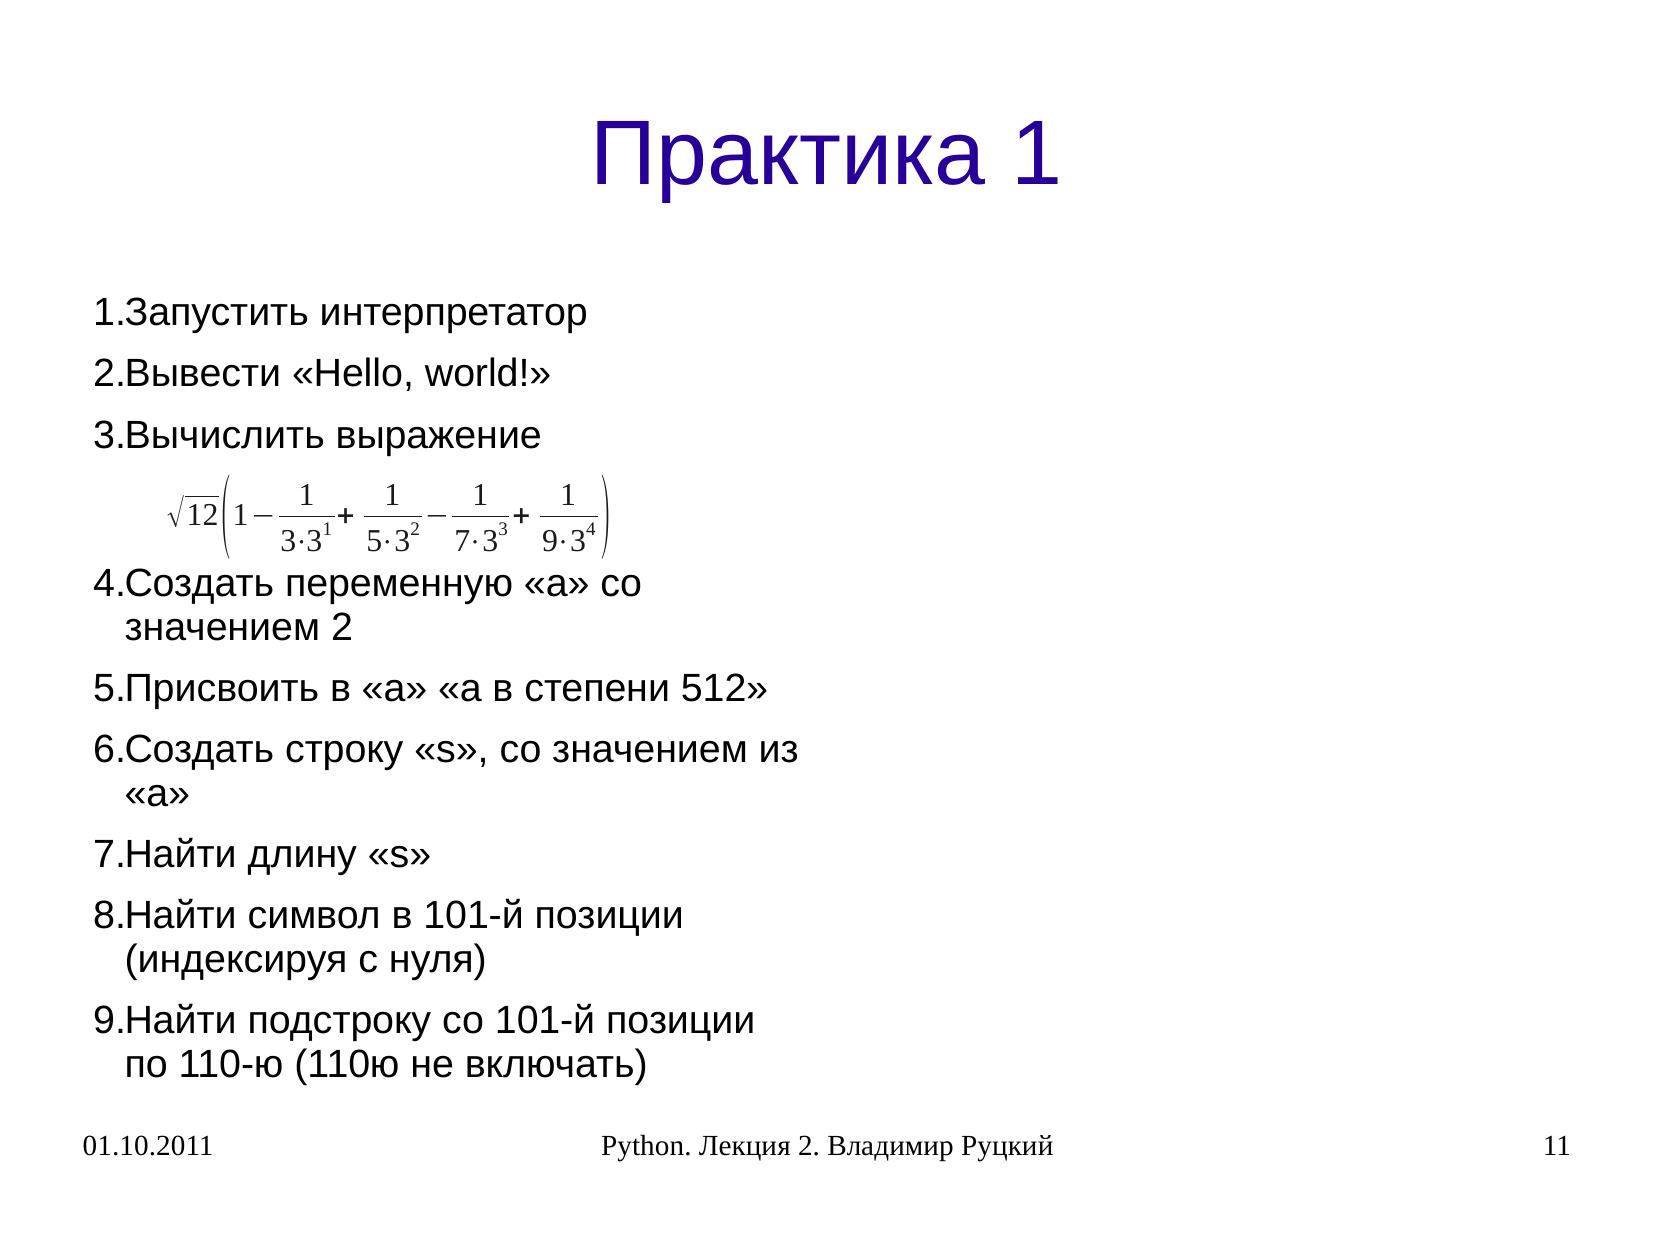

# Практика 1
Запустить интерпретатор
Вывести «Hello, world!»
Вычислить выражение
Создать переменную «a» со значением 2
Присвоить в «a» «a в степени 512»
Создать строку «s», со значением из «a»
Найти длину «s»
Найти символ в 101-й позиции (индексируя с нуля)
Найти подстроку со 101-й позиции по 110-ю (110ю не включать)
01.10.2011
Python. Лекция 2. Владимир Руцкий
11